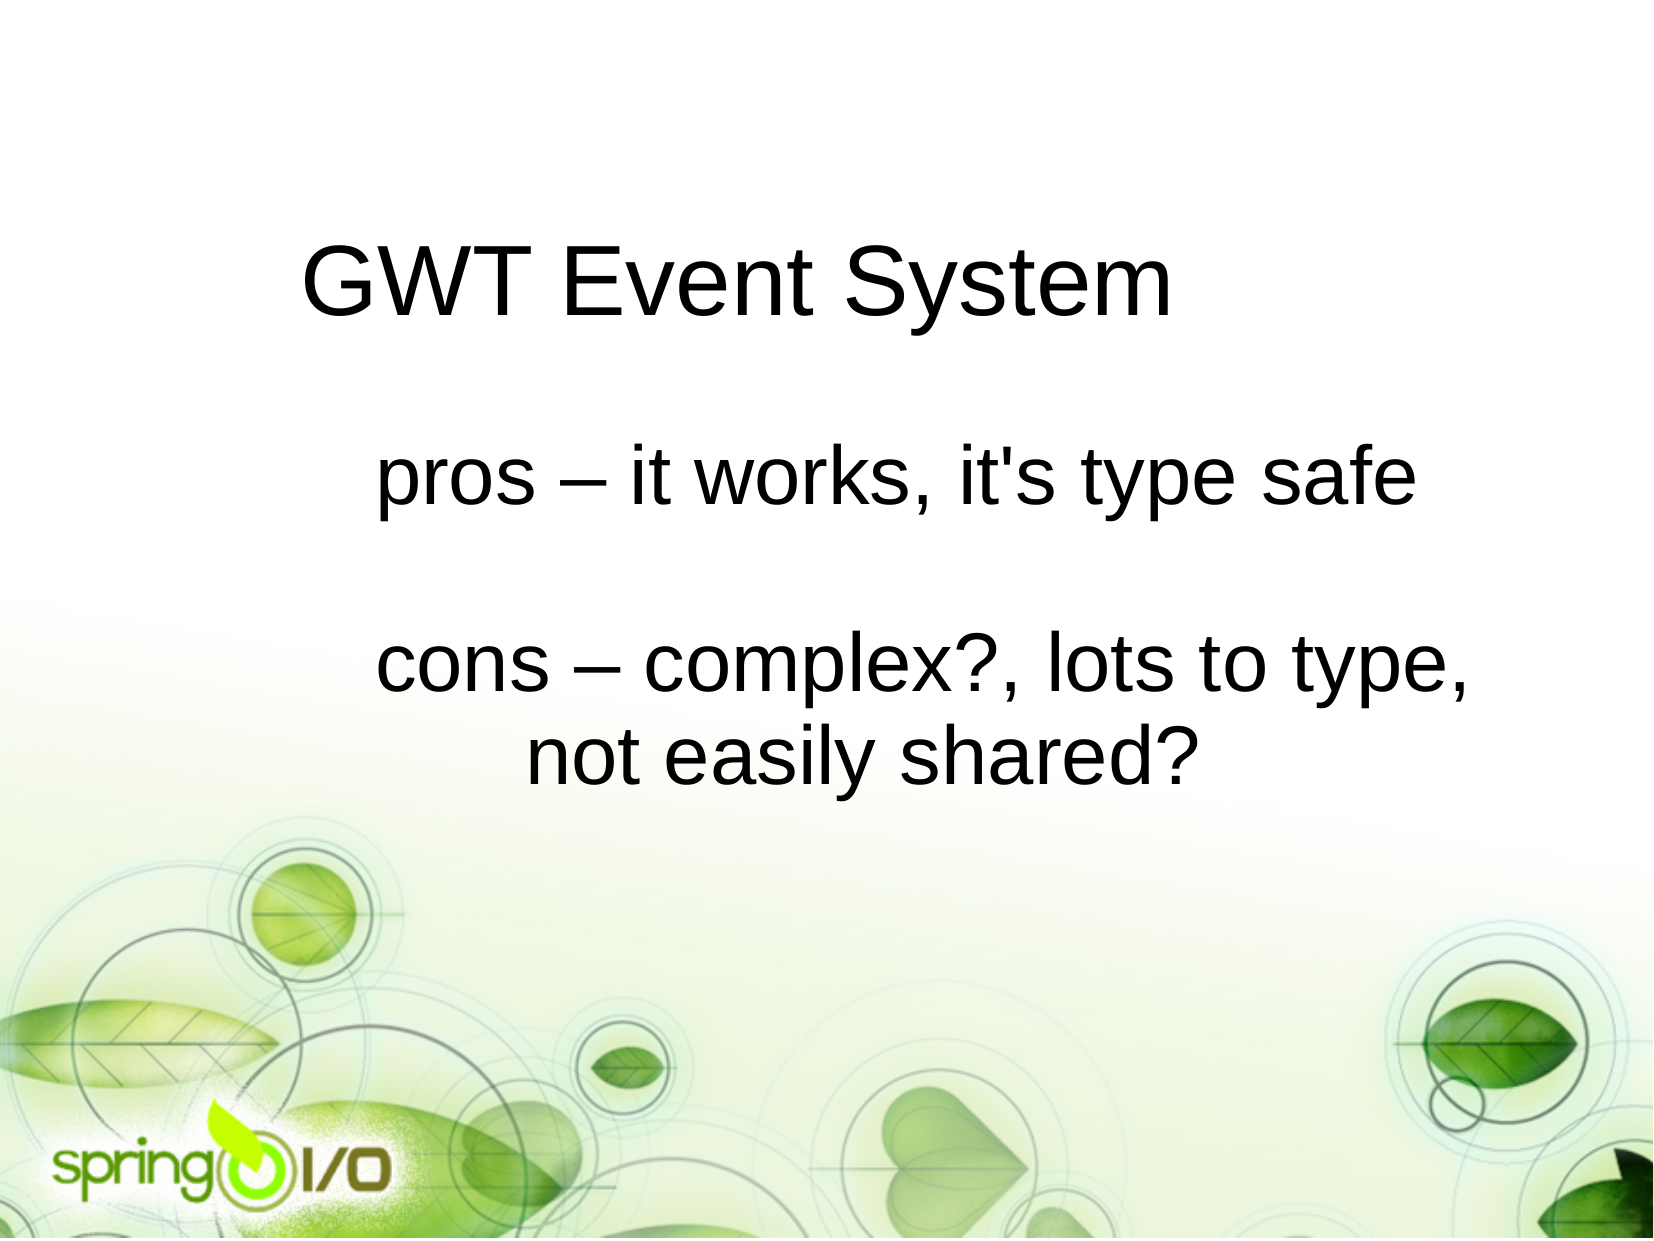

GWT Event System
	pros – it works, it's type safe
	cons – complex?, lots to type,
			not easily shared?